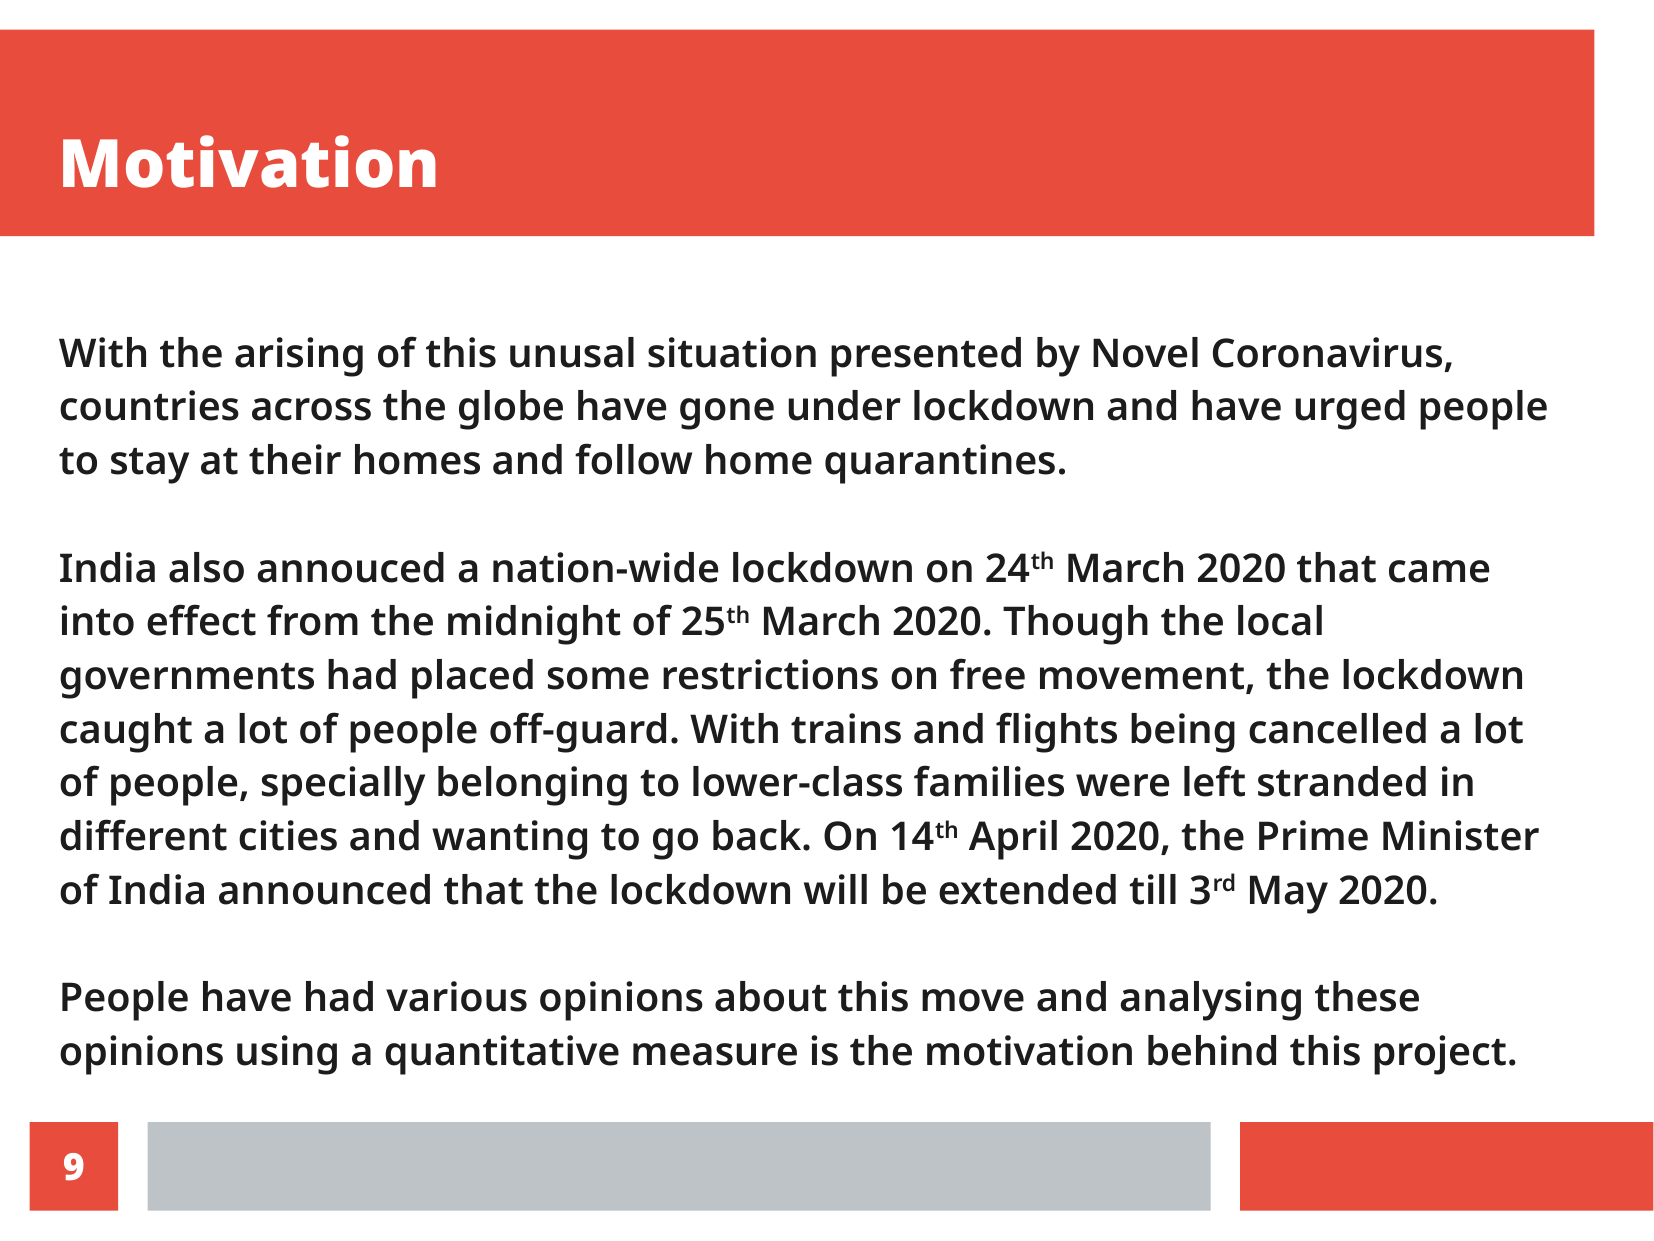

# Motivation
With the arising of this unusal situation presented by Novel Coronavirus, countries across the globe have gone under lockdown and have urged people to stay at their homes and follow home quarantines.
India also annouced a nation-wide lockdown on 24th March 2020 that came into effect from the midnight of 25th March 2020. Though the local governments had placed some restrictions on free movement, the lockdown caught a lot of people off-guard. With trains and flights being cancelled a lot of people, specially belonging to lower-class families were left stranded in different cities and wanting to go back. On 14th April 2020, the Prime Minister of India announced that the lockdown will be extended till 3rd May 2020.
People have had various opinions about this move and analysing these opinions using a quantitative measure is the motivation behind this project.
9